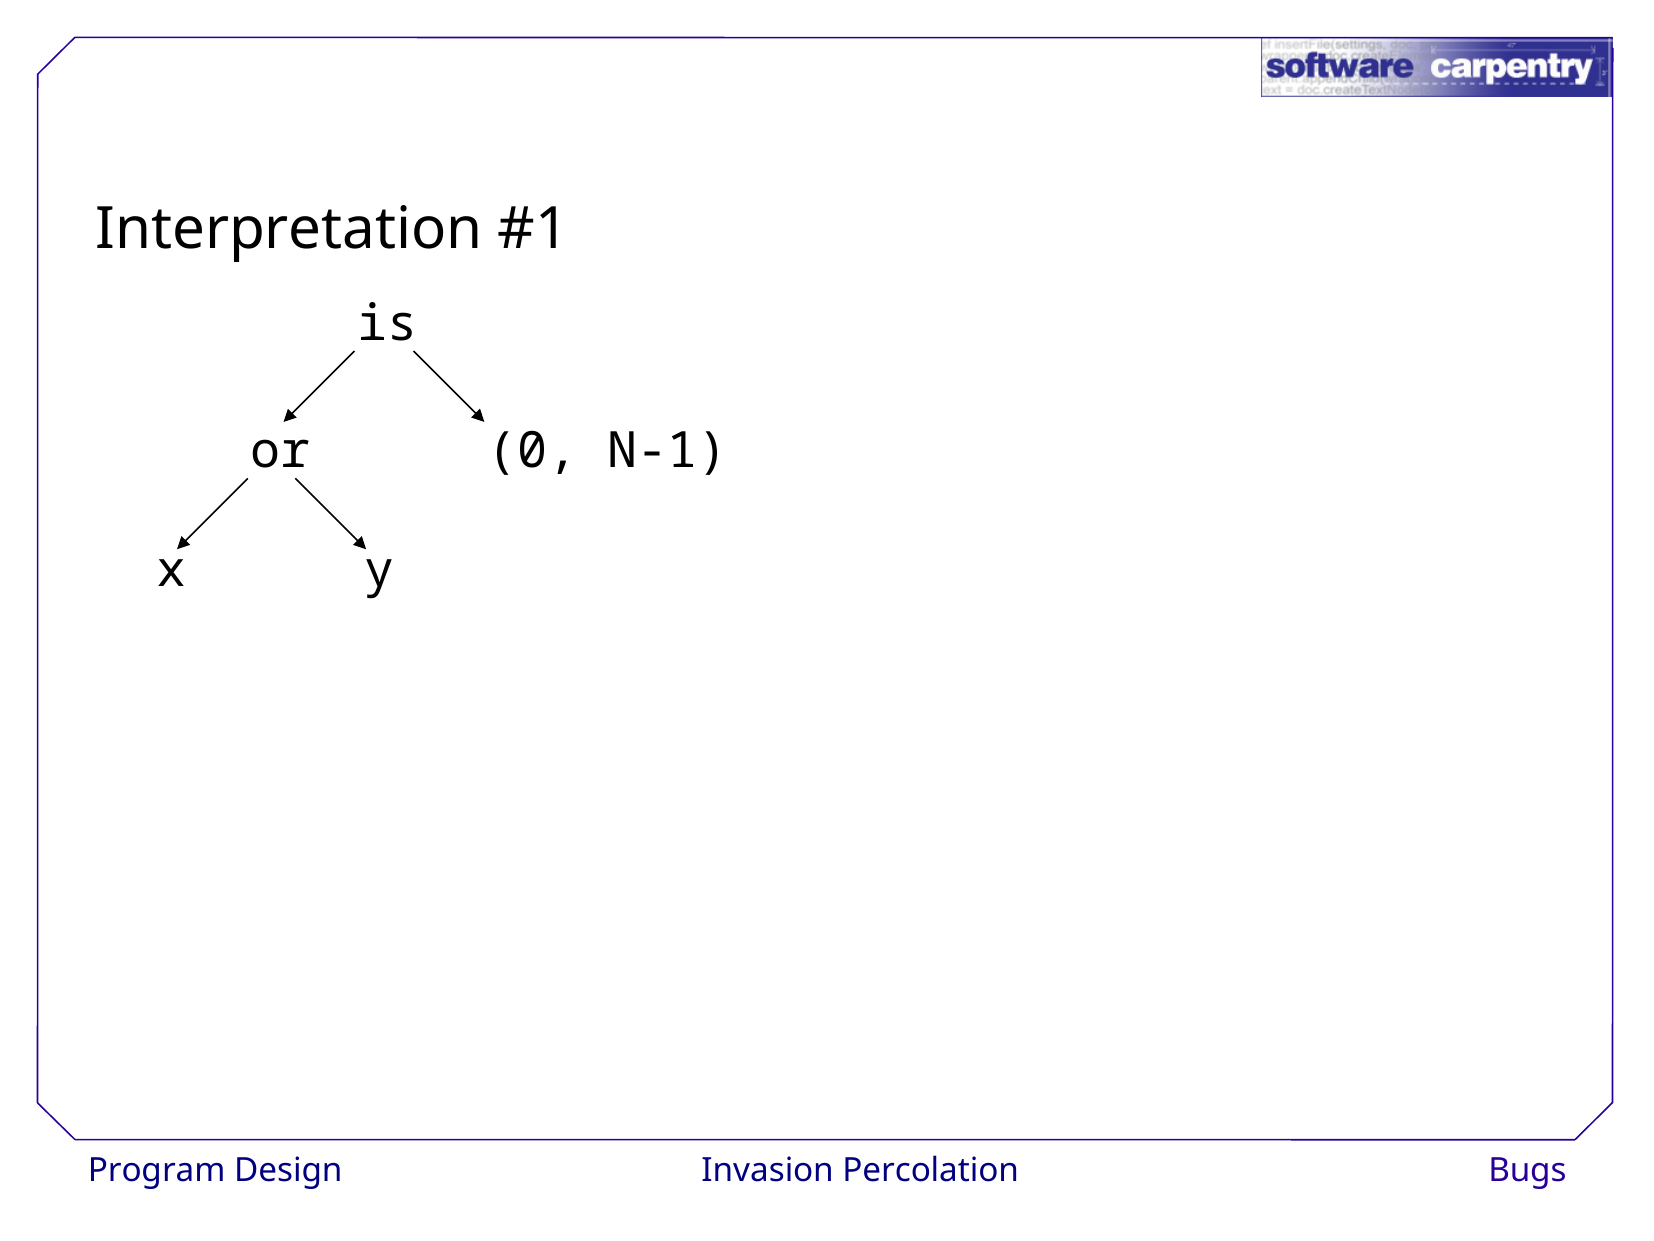

Interpretation #1
is
or
(0, N-1)
x
y